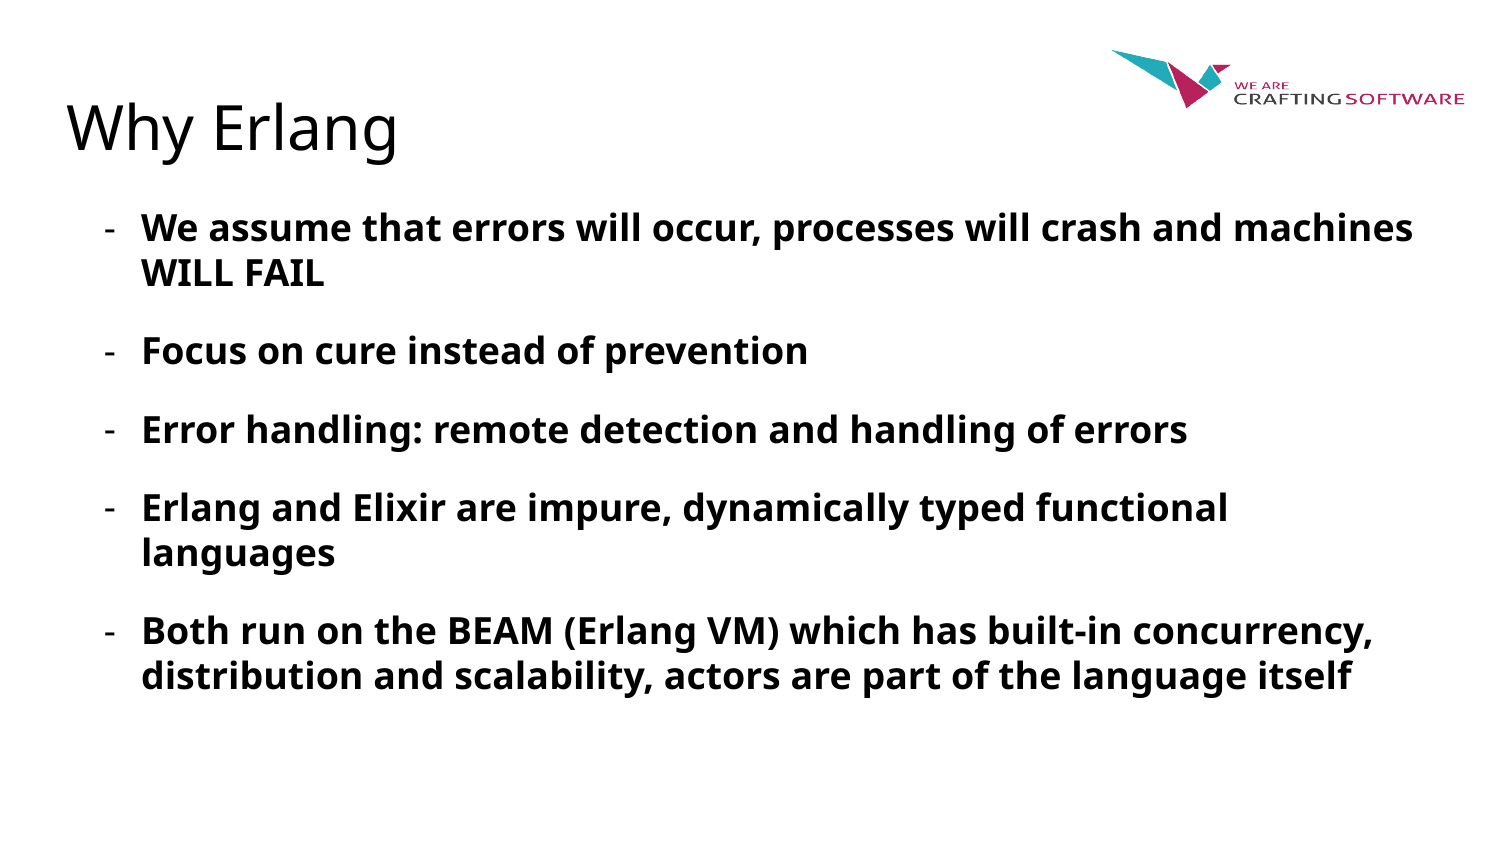

# Why Erlang
We assume that errors will occur, processes will crash and machines WILL FAIL
Focus on cure instead of prevention
Error handling: remote detection and handling of errors
Erlang and Elixir are impure, dynamically typed functional languages
Both run on the BEAM (Erlang VM) which has built-in concurrency, distribution and scalability, actors are part of the language itself